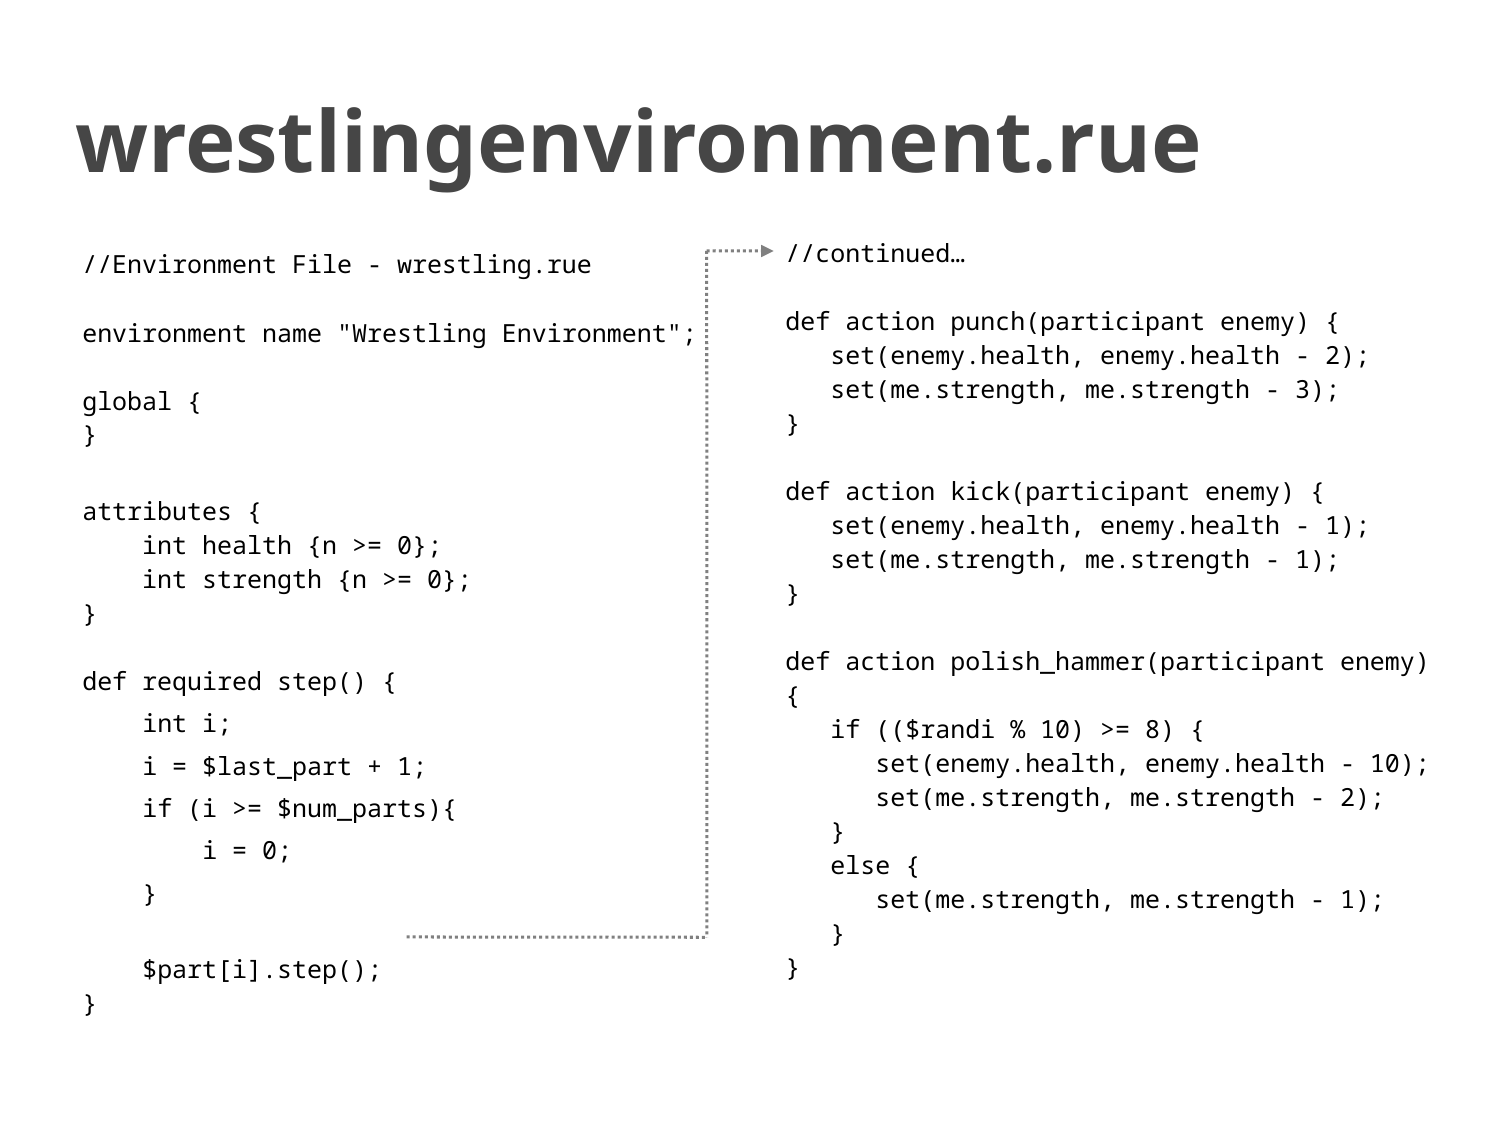

# wrestlingenvironment.rue
//Environment File - wrestling.rue
environment name "Wrestling Environment";
global {
}
attributes {
    int health {n >= 0};
    int strength {n >= 0};  
}
def required step() {
    int i;
    i = $last_part + 1;
    if (i >= $num_parts){
        i = 0;
    }
    $part[i].step();
}
//continued…
def action punch(participant enemy) {
   set(enemy.health, enemy.health - 2);
   set(me.strength, me.strength - 3);
}
def action kick(participant enemy) {
   set(enemy.health, enemy.health - 1);
   set(me.strength, me.strength - 1);
}
def action polish_hammer(participant enemy){
   if (($randi % 10) >= 8) {
      set(enemy.health, enemy.health - 10);
      set(me.strength, me.strength - 2);
   }
   else {
      set(me.strength, me.strength - 1);
   }
}